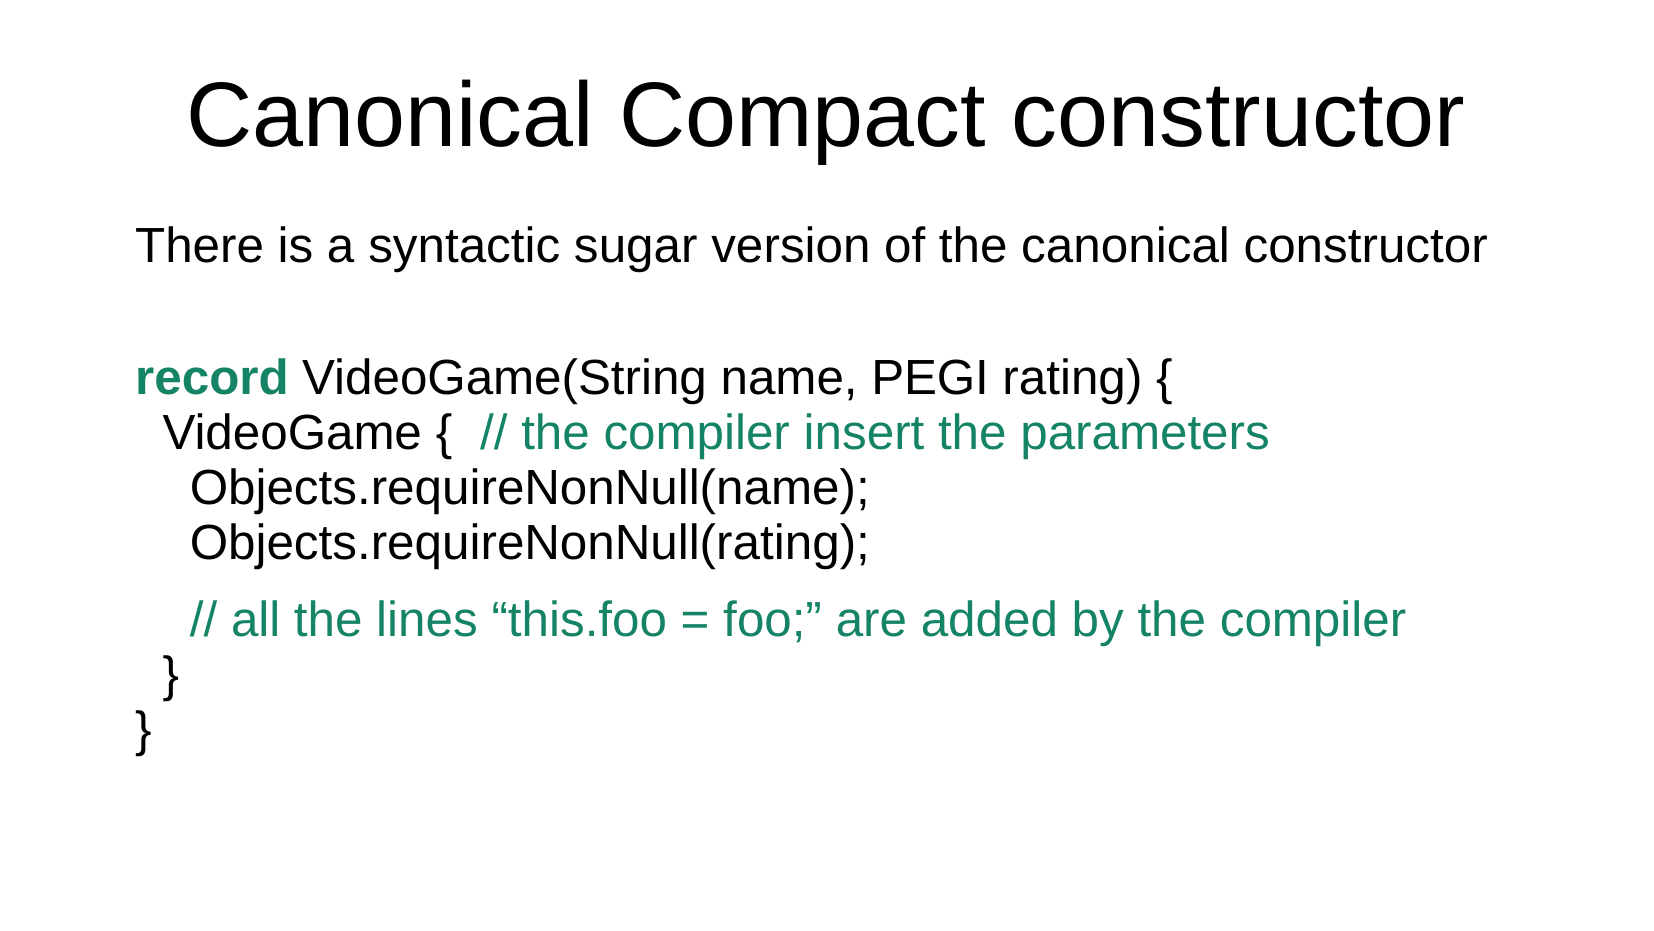

# Canonical Compact constructor
There is a syntactic sugar version of the canonical constructor
record VideoGame(String name, PEGI rating) {
 VideoGame { // the compiler insert the parameters
 Objects.requireNonNull(name);
 Objects.requireNonNull(rating);
 // all the lines “this.foo = foo;” are added by the compiler
 }
}